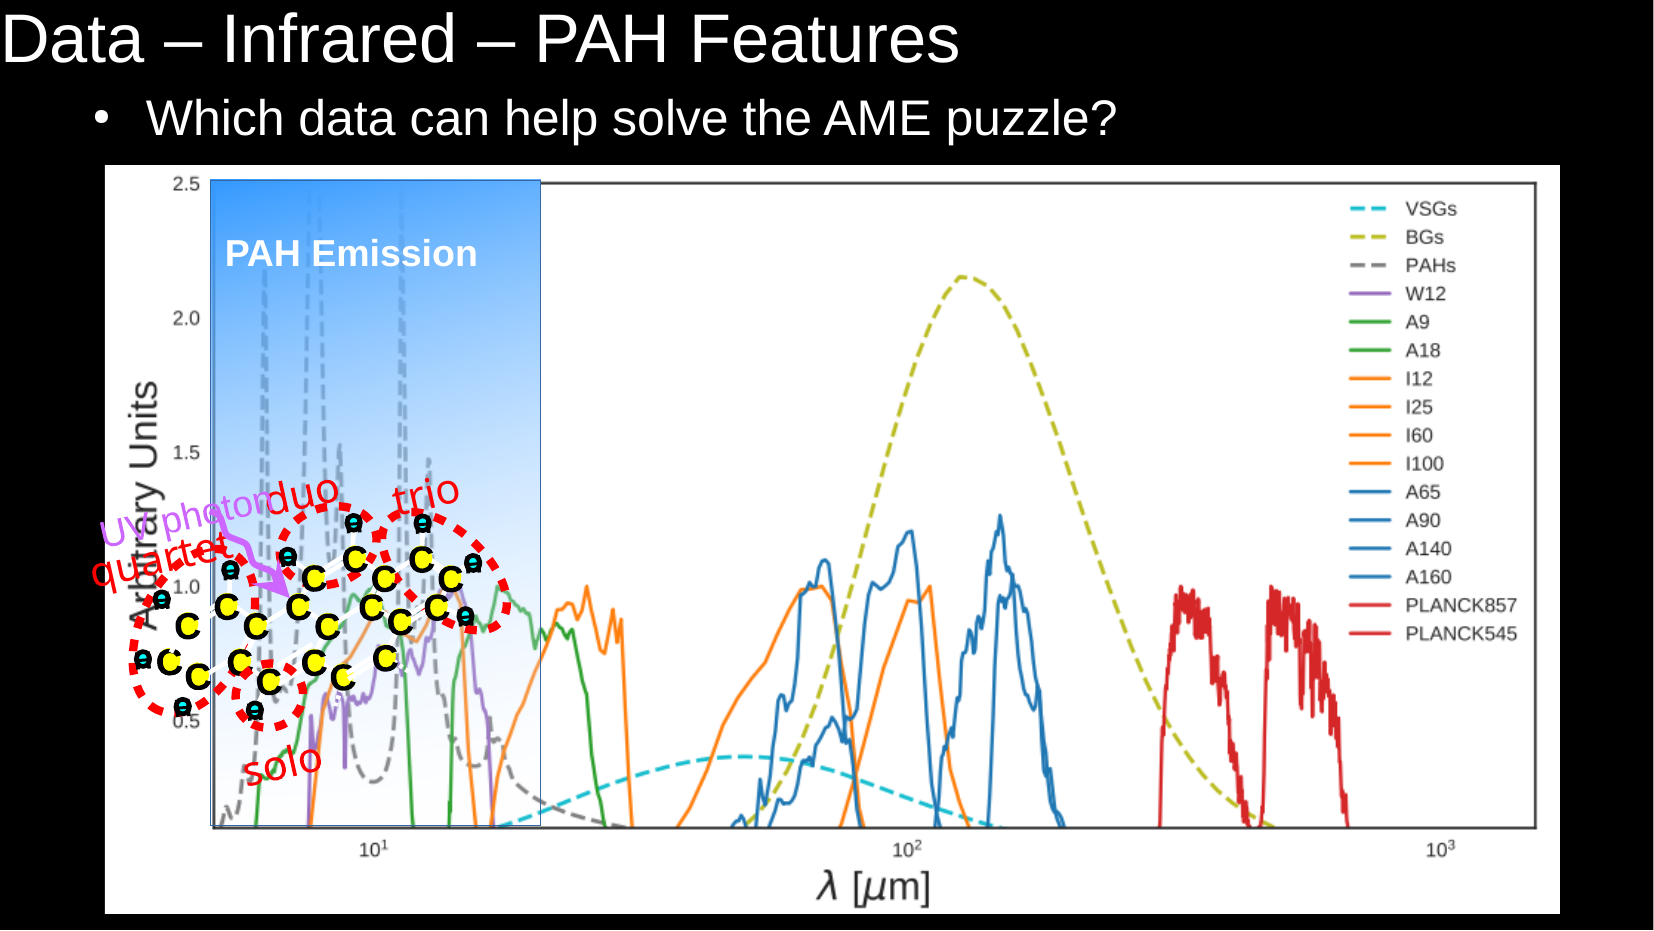

Data – Infrared – PAH Features
# Which data can help solve the AME puzzle?
PAH Emission
duo
trio
UV photon
H
H
quartet
C
C
H
H
H
C
C
C
H
C
C
C
C
H
C
C
C
C
C
C
C
C
C
C
H
C
C
C
C
H
H
solo